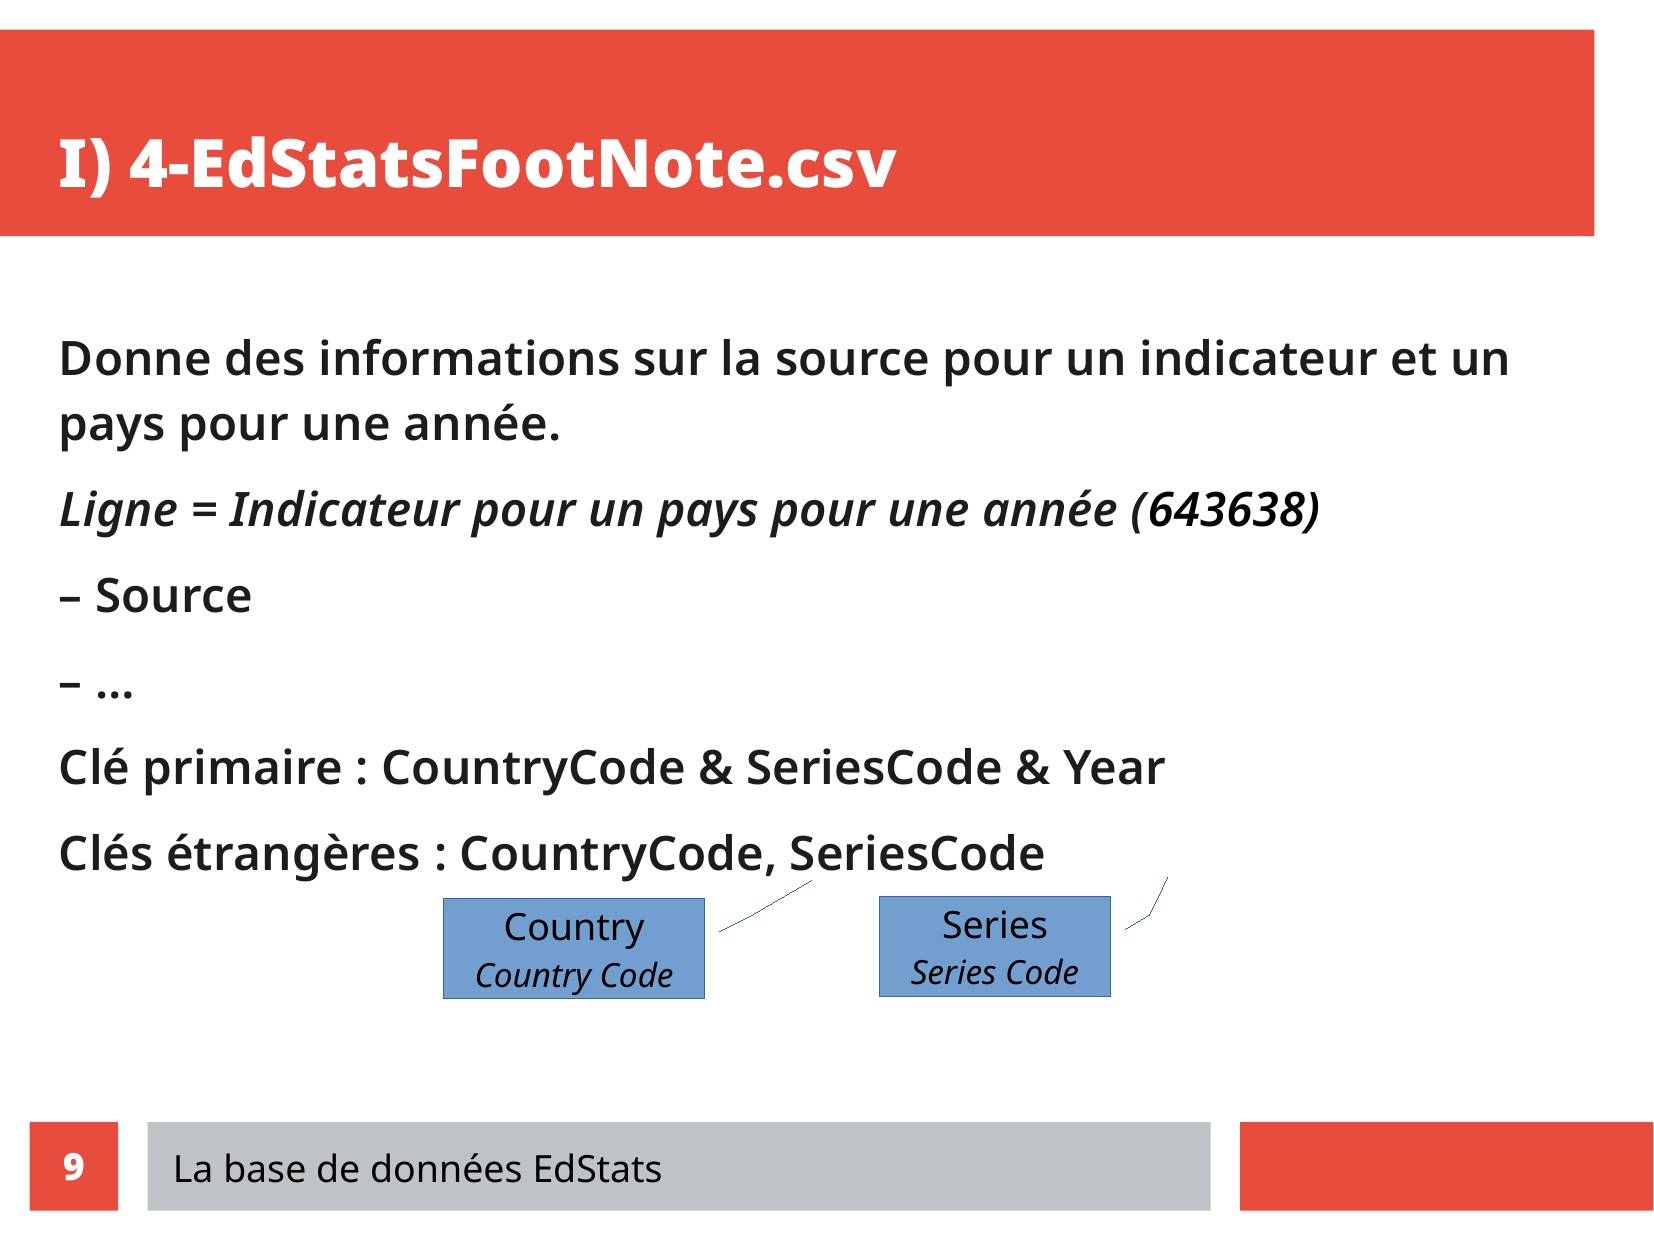

# I) 4-EdStatsFootNote.csv
Donne des informations sur la source pour un indicateur et un pays pour une année.
Ligne = Indicateur pour un pays pour une année (643638)
– Source
– …
Clé primaire : CountryCode & SeriesCode & Year
Clés étrangères : CountryCode, SeriesCode
Series
Series Code
Country
Country Code
9
La base de données EdStats